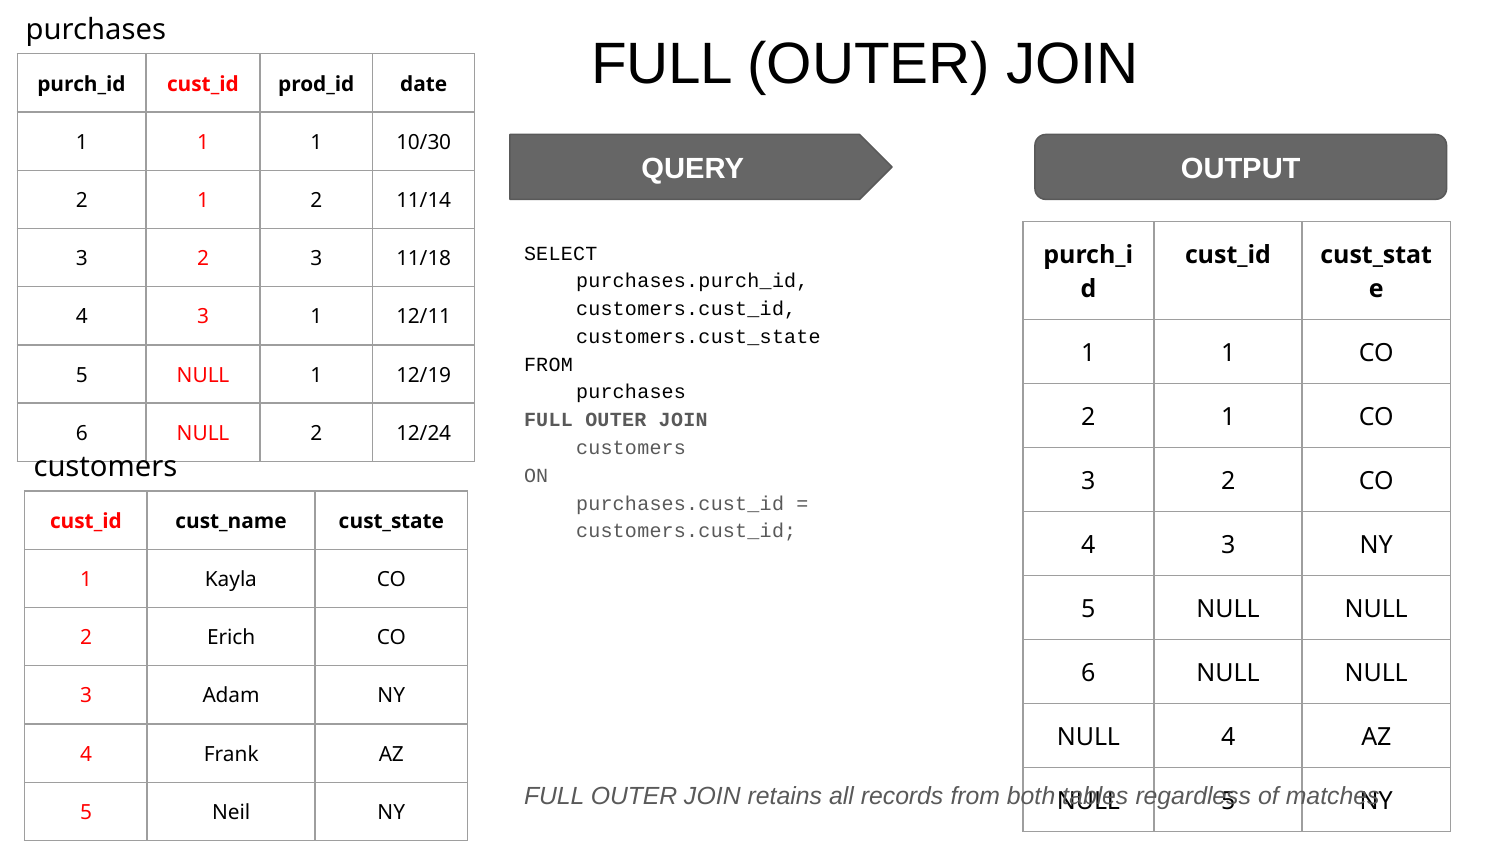

purchases
# FULL (OUTER) JOIN
| purch\_id | cust\_id | prod\_id | date |
| --- | --- | --- | --- |
| 1 | 1 | 1 | 10/30 |
| 2 | 1 | 2 | 11/14 |
| 3 | 2 | 3 | 11/18 |
| 4 | 3 | 1 | 12/11 |
| 5 | NULL | 1 | 12/19 |
| 6 | NULL | 2 | 12/24 |
QUERY
OUTPUT
SELECT
	purchases.purch_id,
	customers.cust_id,
	customers.cust_state
FROM
	purchases
FULL OUTER JOIN
	customers
ON
purchases.cust_id = customers.cust_id;
| purch\_id | cust\_id | cust\_state |
| --- | --- | --- |
| 1 | 1 | CO |
| 2 | 1 | CO |
| 3 | 2 | CO |
| 4 | 3 | NY |
| 5 | NULL | NULL |
| 6 | NULL | NULL |
| NULL | 4 | AZ |
| NULL | 5 | NY |
customers
| cust\_id | cust\_name | cust\_state |
| --- | --- | --- |
| 1 | Kayla | CO |
| 2 | Erich | CO |
| 3 | Adam | NY |
| 4 | Frank | AZ |
| 5 | Neil | NY |
FULL OUTER JOIN retains all records from both tables regardless of matches